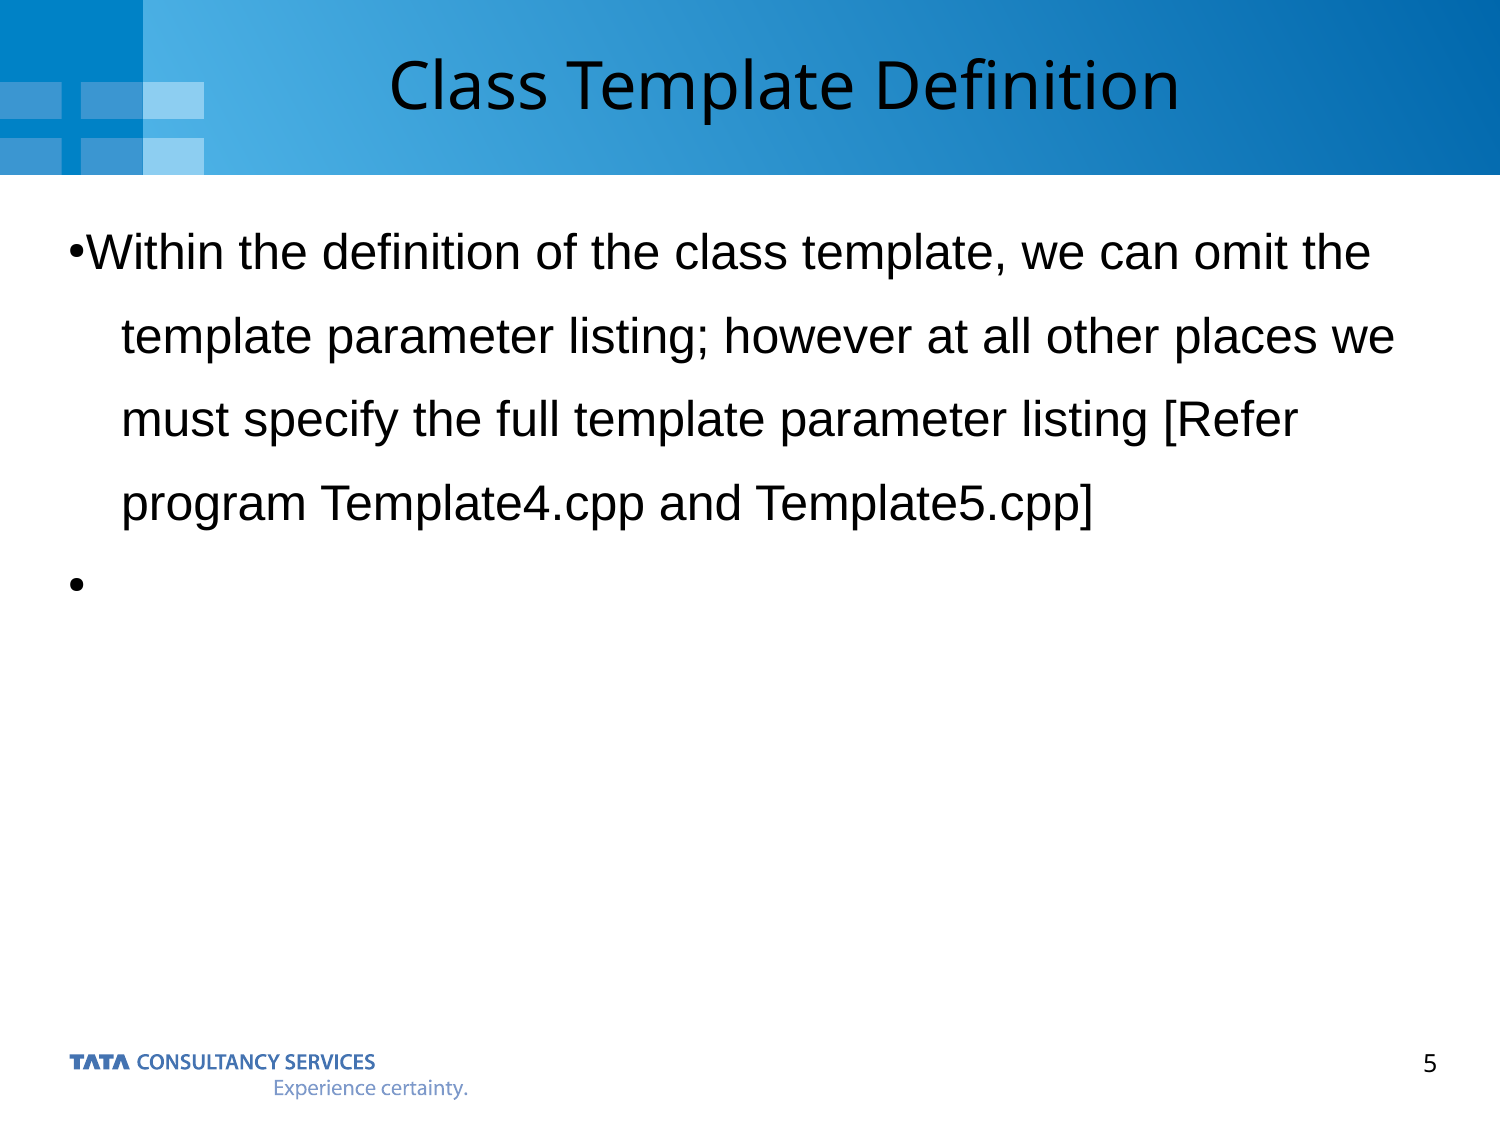

Class Template Definition
Within the definition of the class template, we can omit the template parameter listing; however at all other places we must specify the full template parameter listing [Refer program Template4.cpp and Template5.cpp]